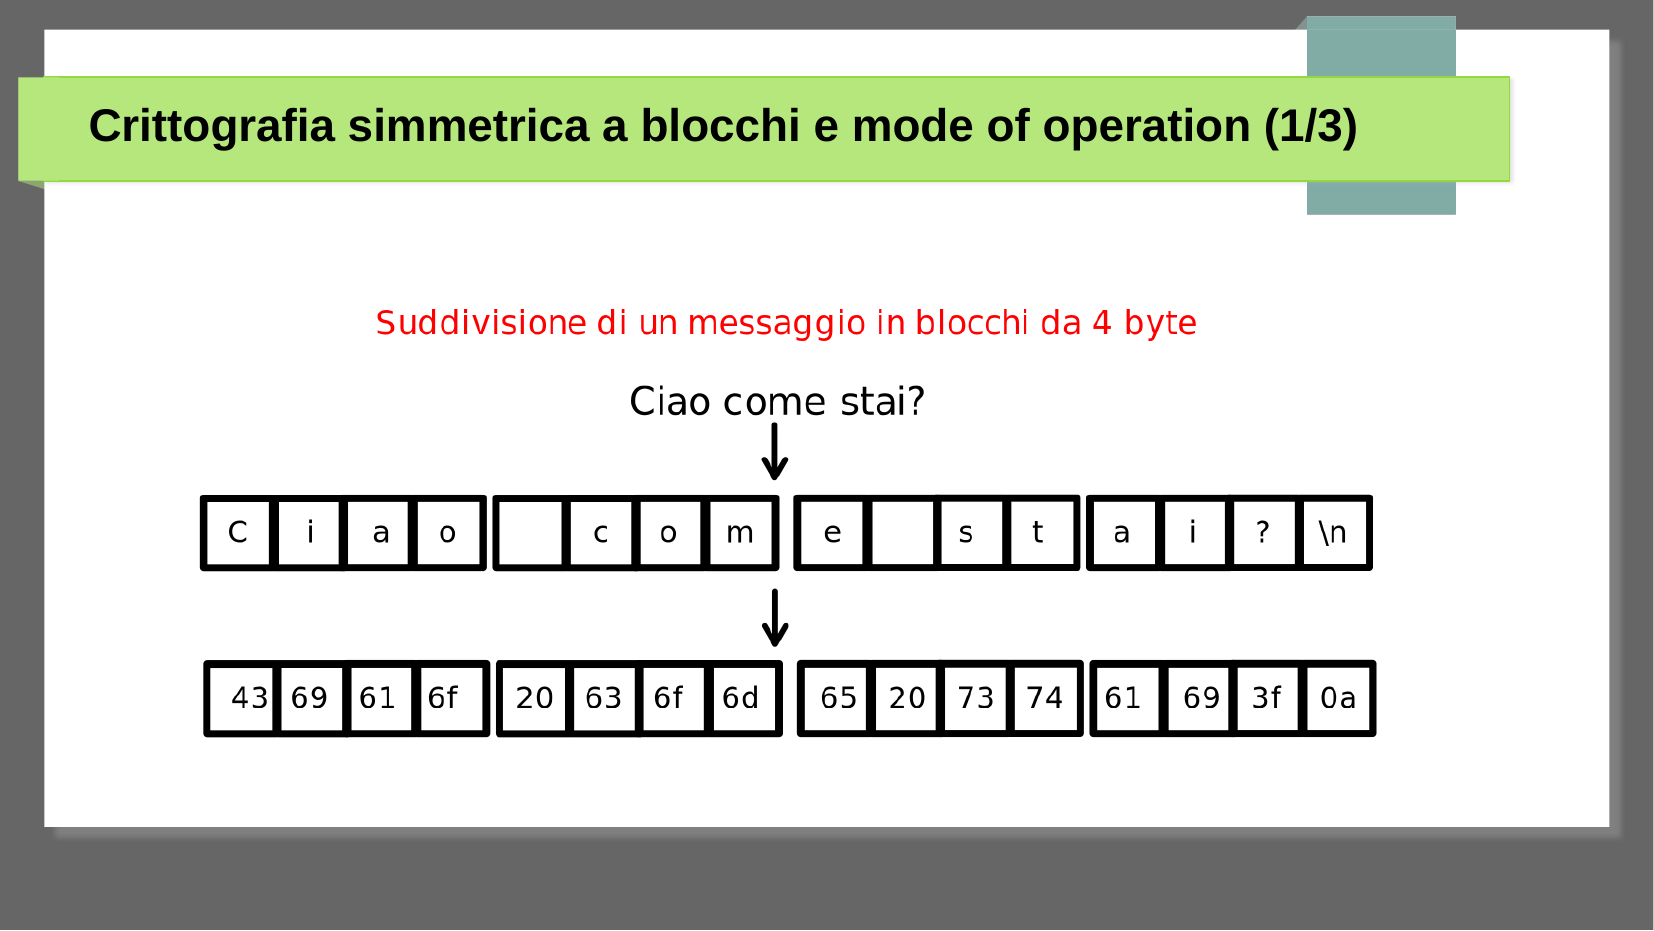

# Crittografia simmetrica a blocchi e mode of operation (1/3)